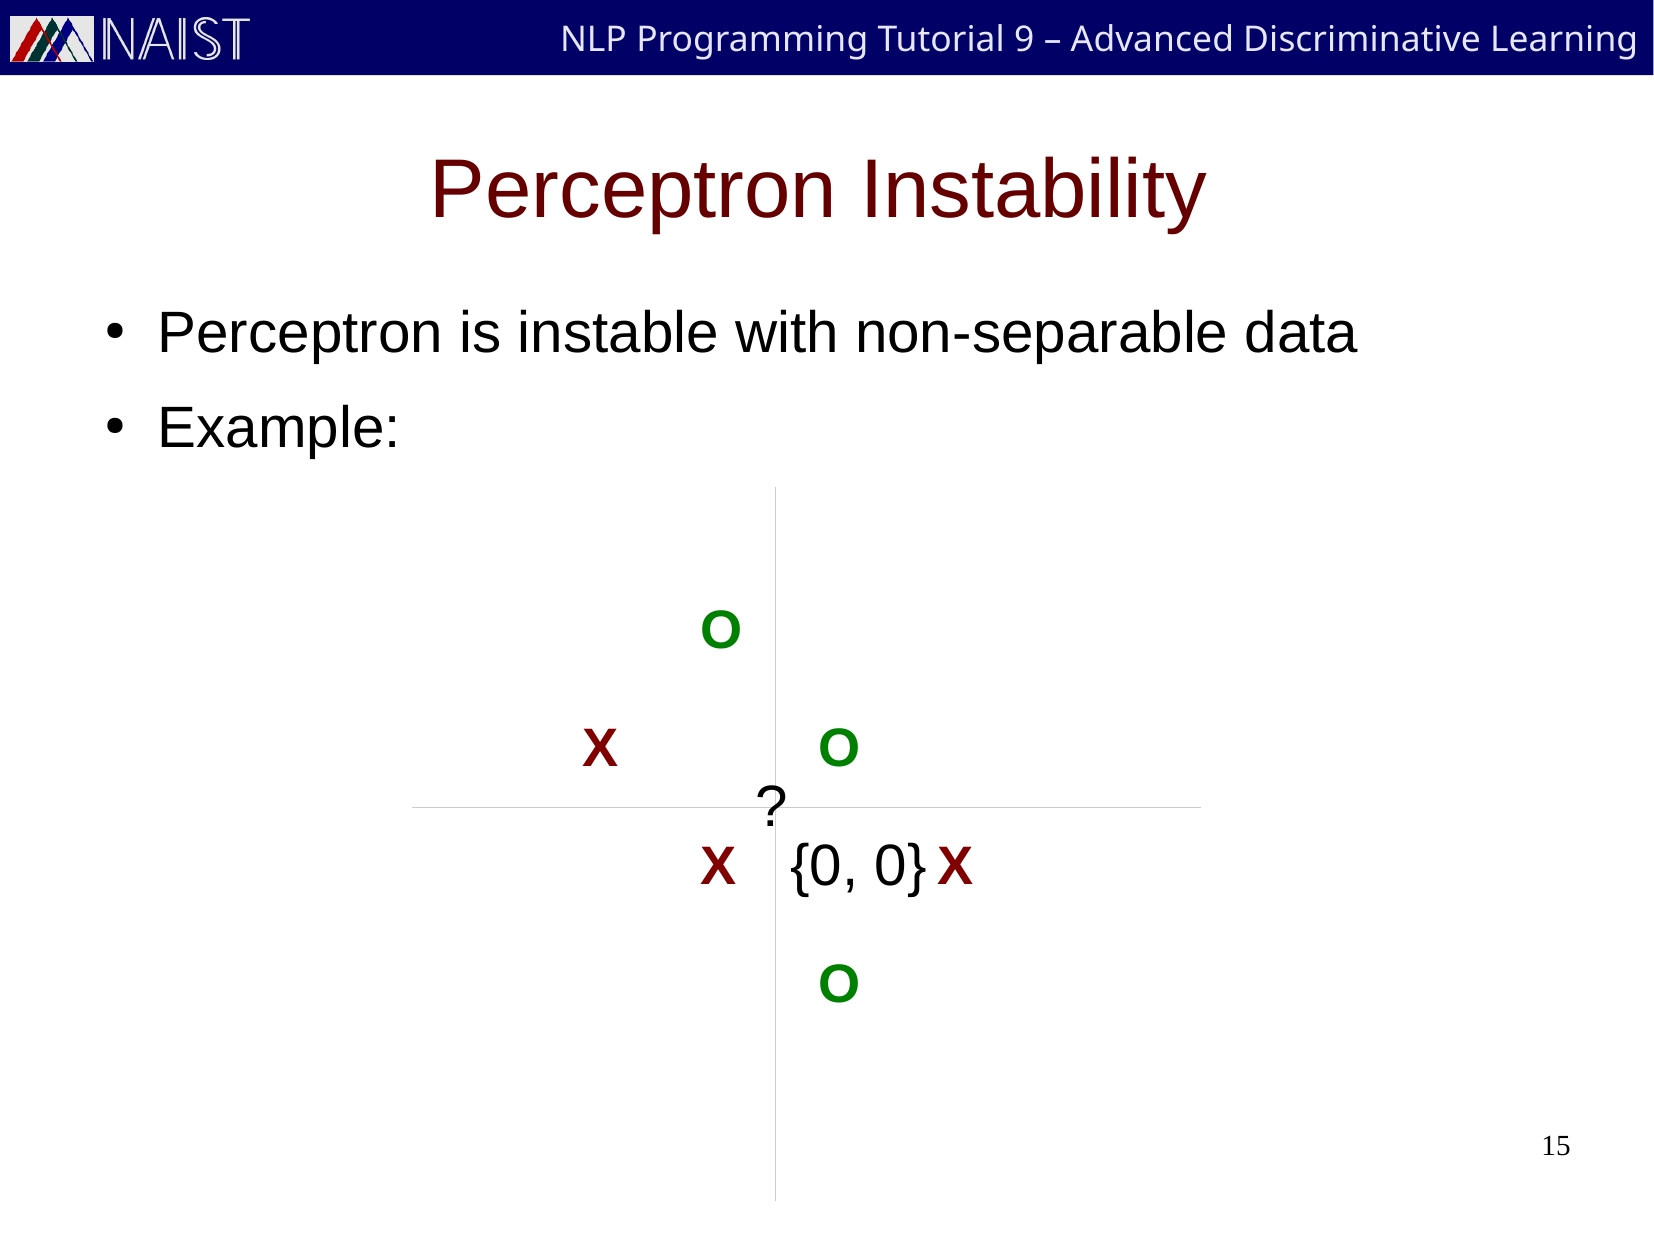

# Perceptron Instability
Perceptron is instable with non-separable data
Example:
O
X
O
?
{0, 0}
X
X
O
15